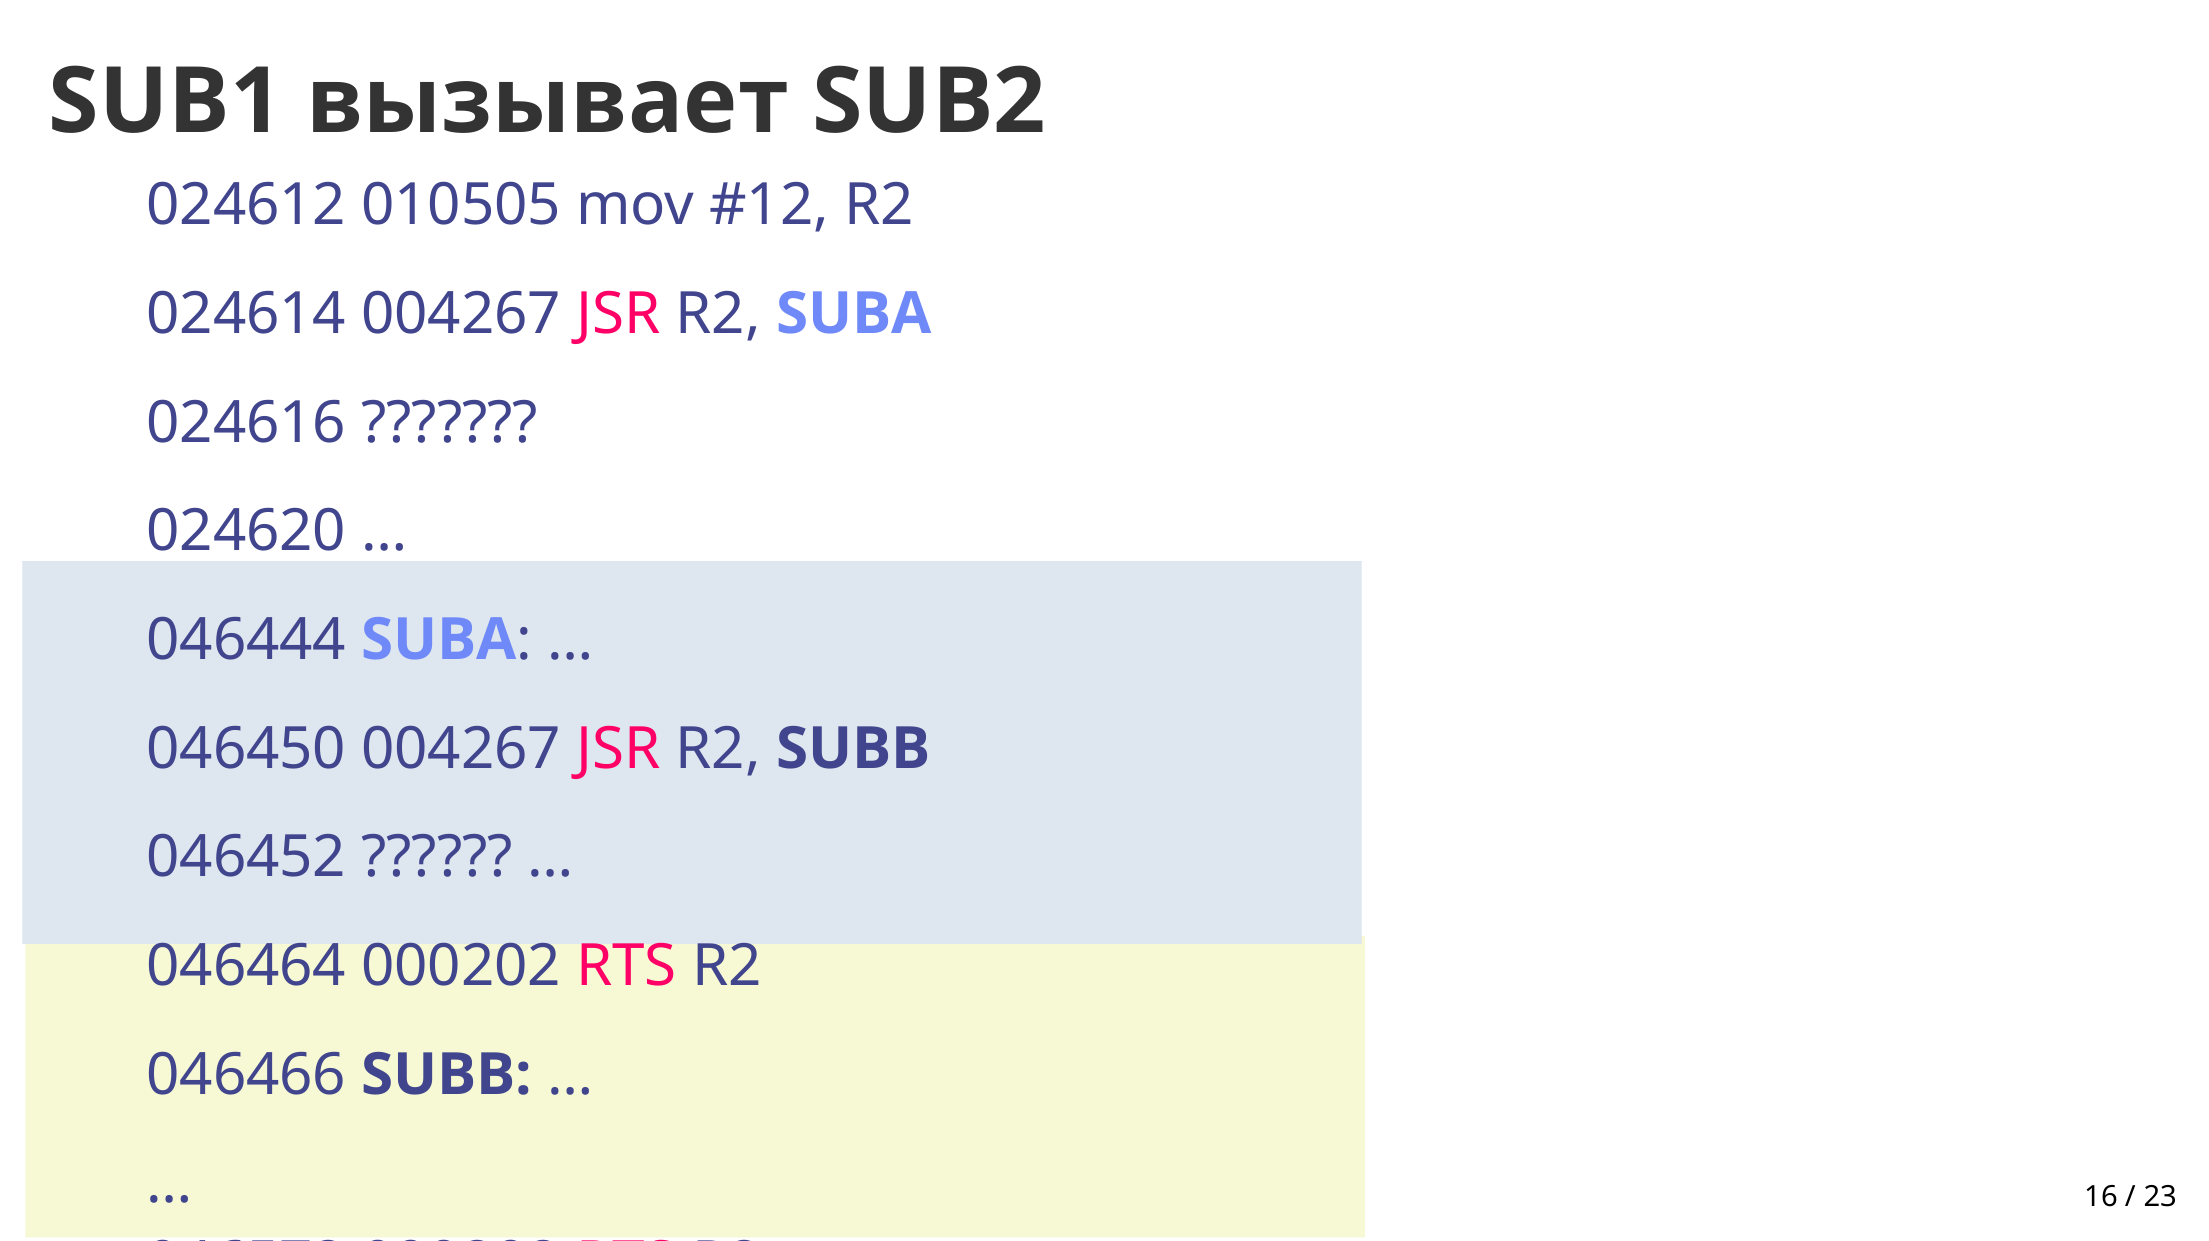

# SUB1 вызывает SUB2
024612 010505 mov #12, R2
024614 004267 JSR R2, SUBA
024616 ???????
024620 …
046444 SUBA: …
046450 004267 JSR R2, SUBB
046452 ?????? …
046464 000202 RTS R2
046466 SUBB: …
…
046572 000202 RTS R2
16